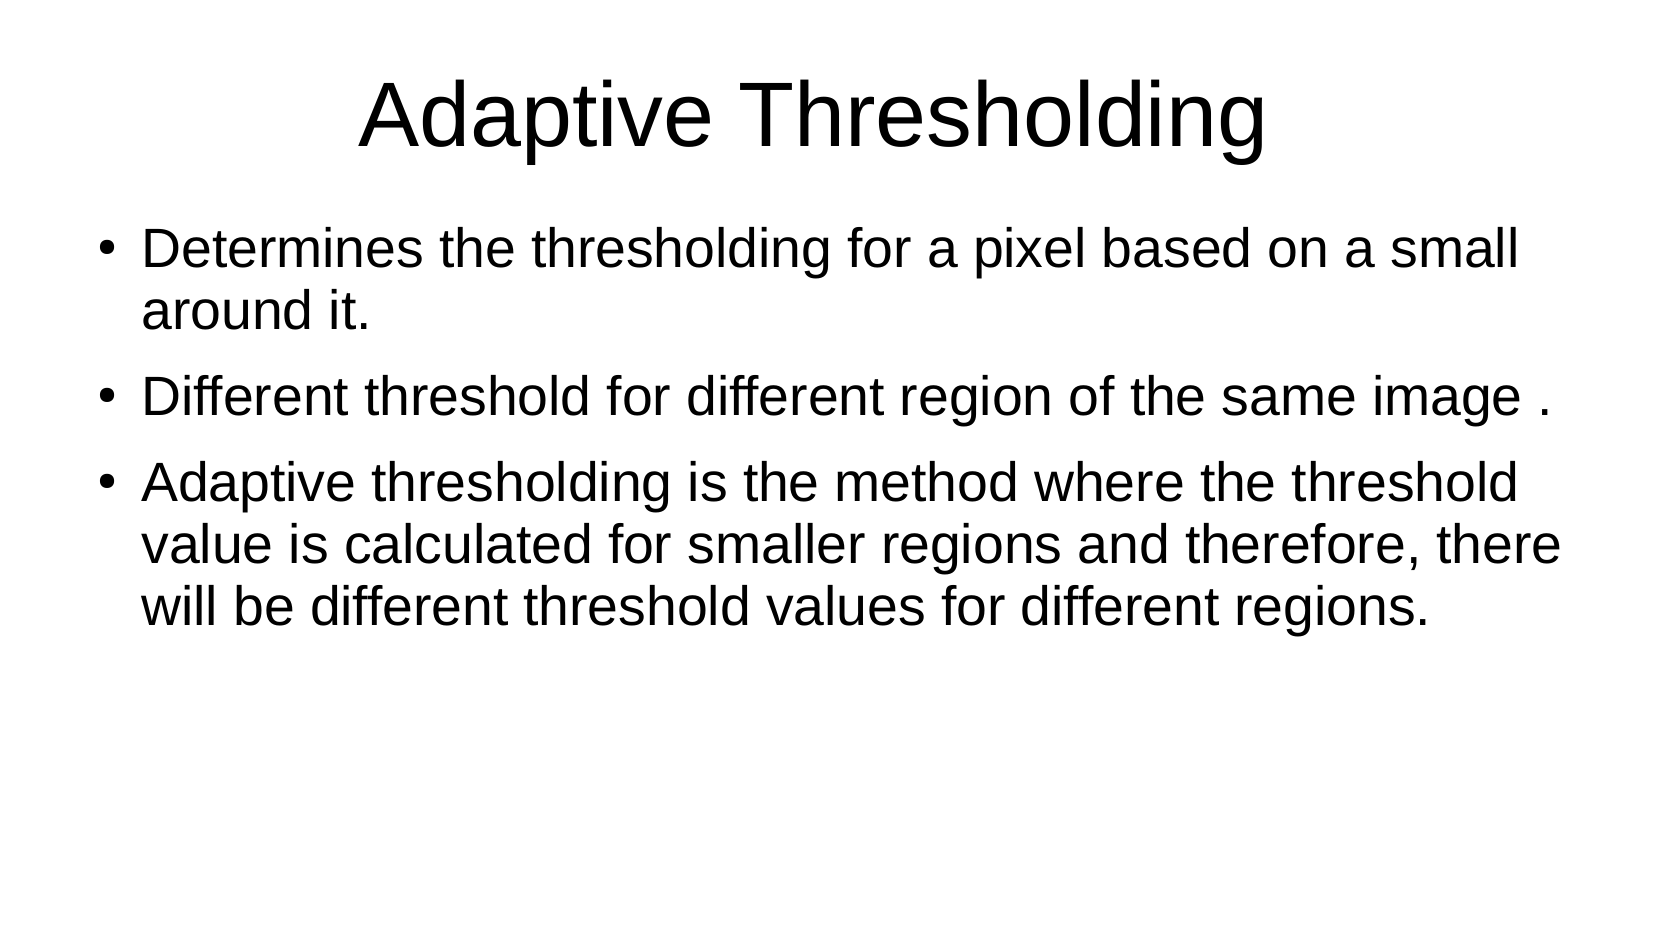

# Adaptive Thresholding
Determines the thresholding for a pixel based on a small around it.
Different threshold for different region of the same image .
Adaptive thresholding is the method where the threshold value is calculated for smaller regions and therefore, there will be different threshold values for different regions.